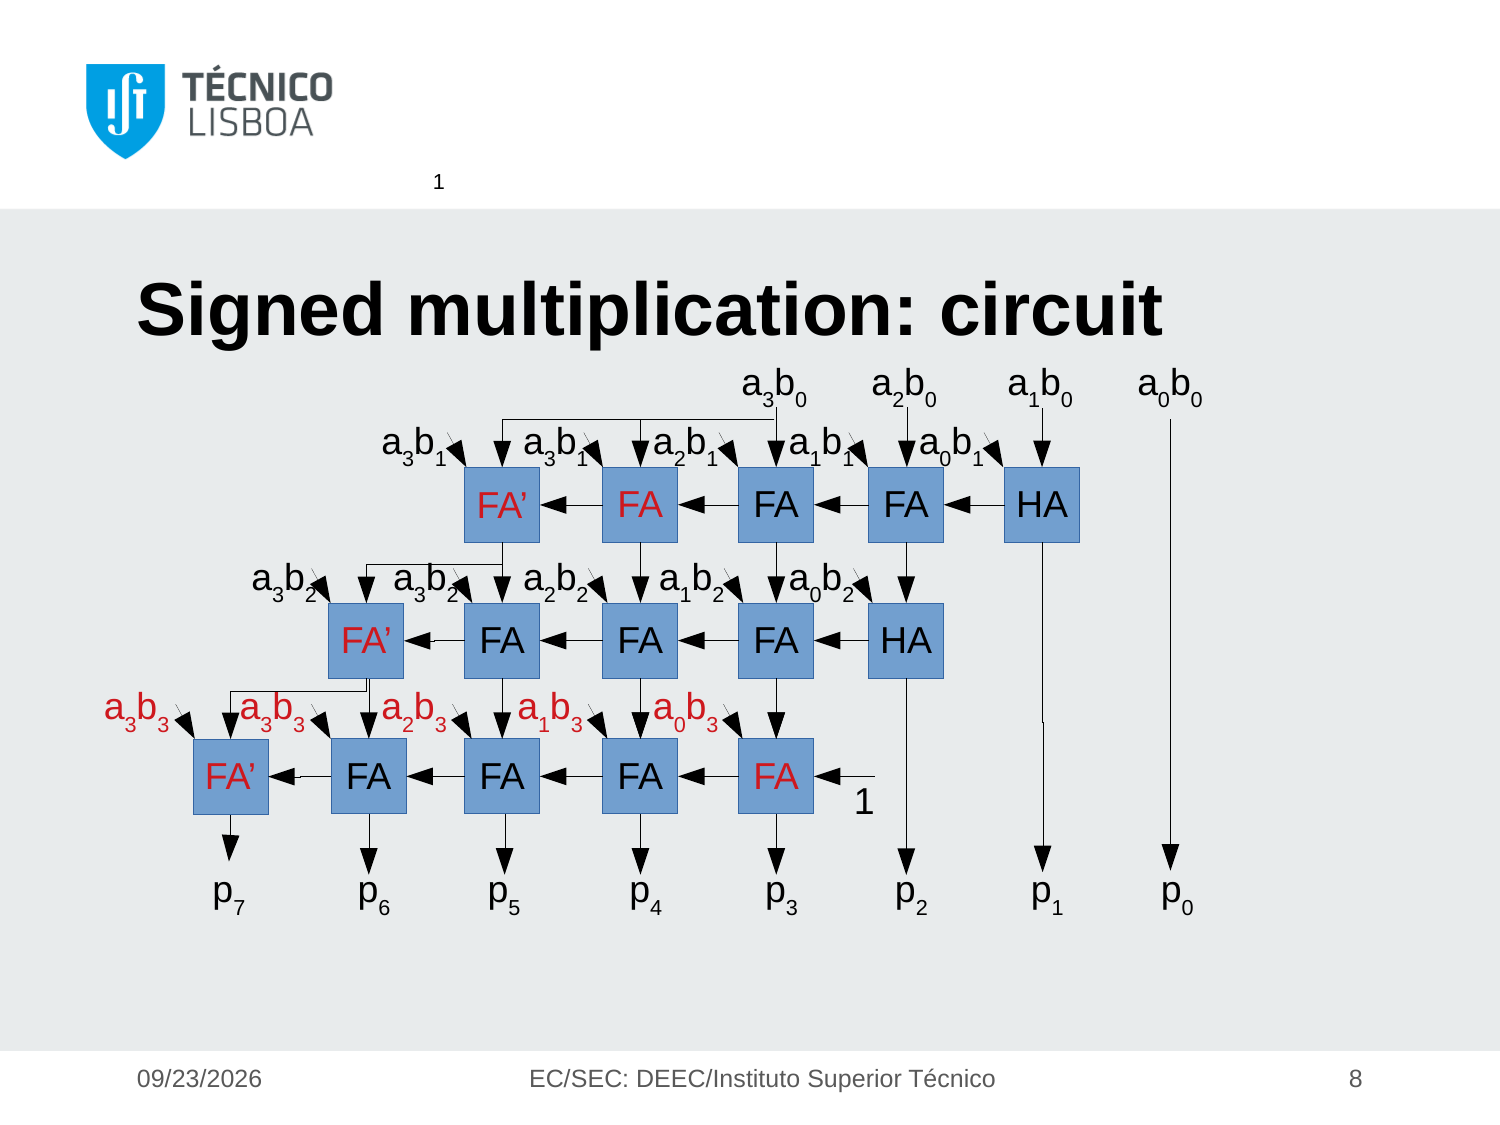

1
# Signed multiplication: circuit
a3b0
a2b0
a1b0
a0b0
a3b1
a3b1
a2b1
a1b1
a0b1
FA
FA
FA
HA
FA
FA’
a3b2
a3b2
a2b2
a1b2
a0b2
FA
FA
FA
HA
FA’
a3b3
a3b3
a2b3
a1b3
a0b3
FA
FA
FA
FA
FA’
1
p7
p6
p5
p4
p3
p2
p1
p0
EC/SEC: DEEC/Instituto Superior Técnico
8